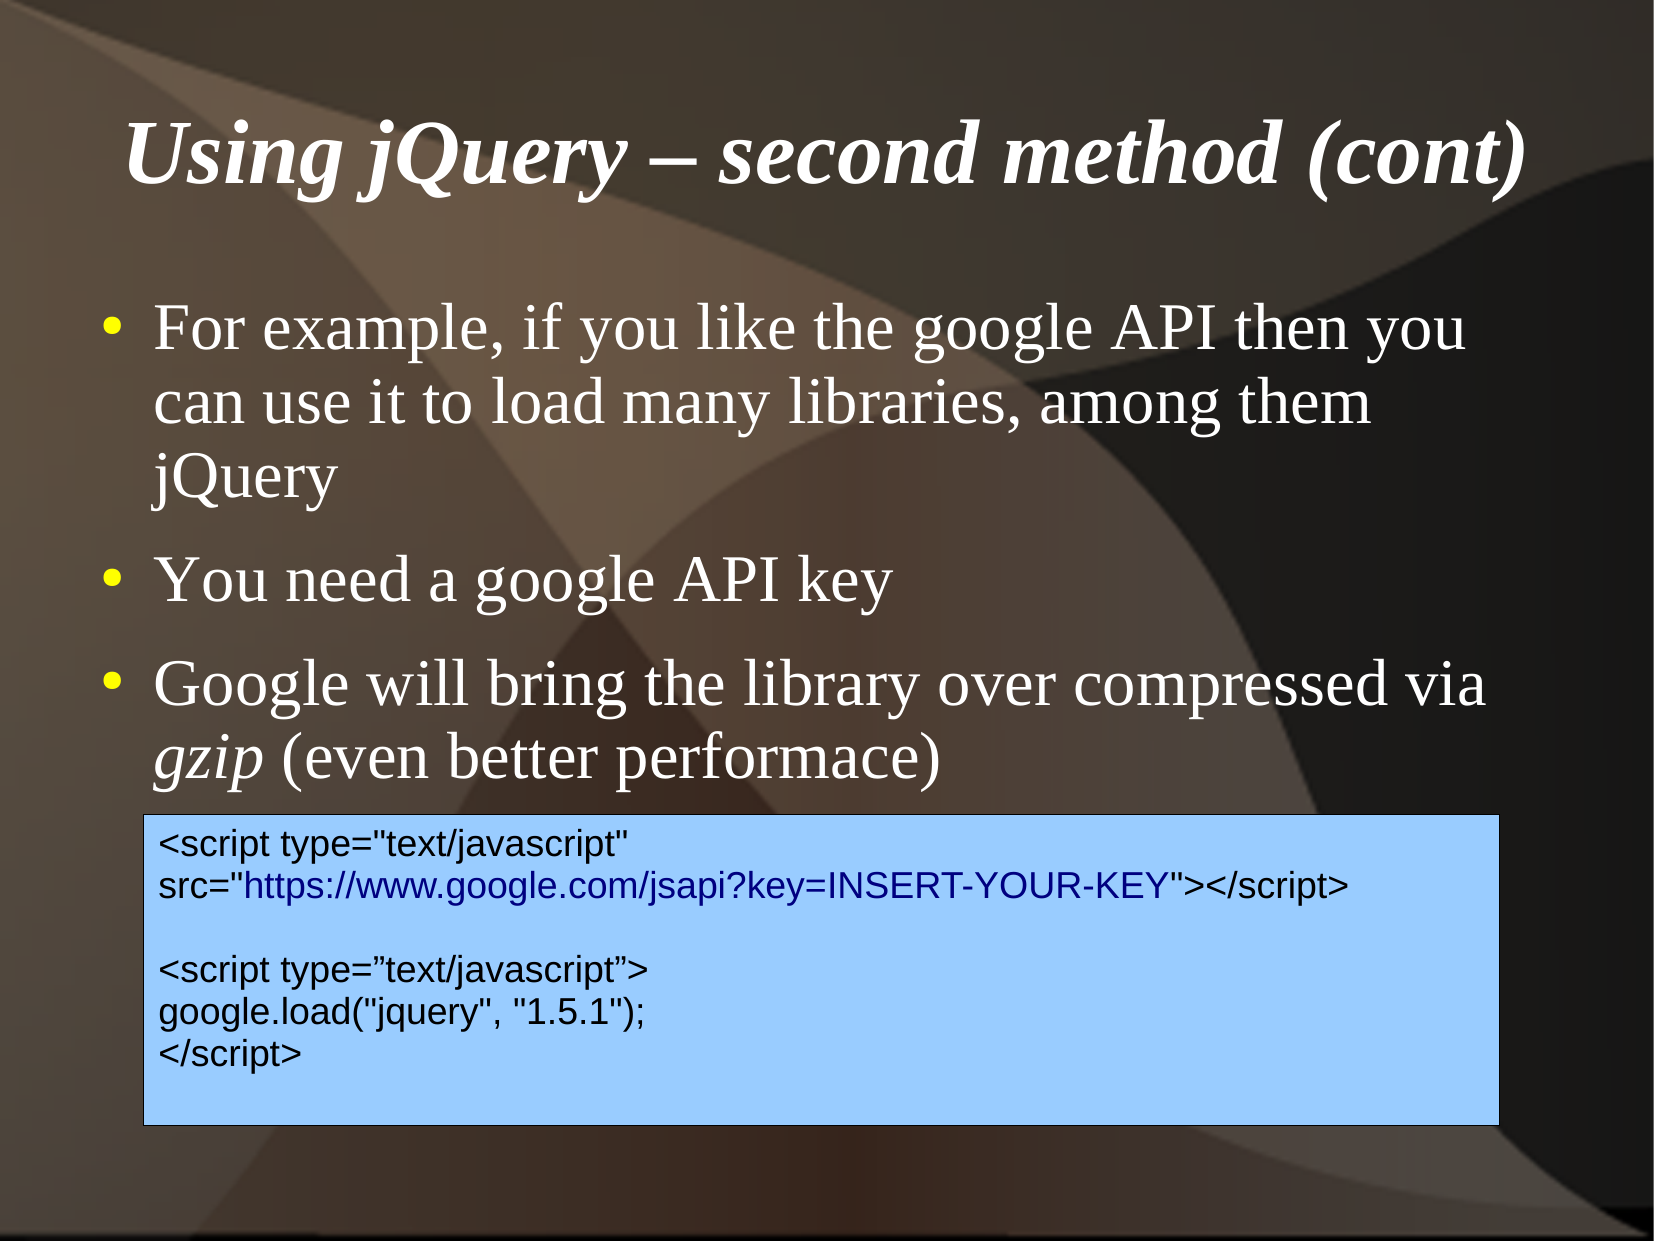

# Using jQuery – second method (cont)
For example, if you like the google API then you can use it to load many libraries, among them jQuery
You need a google API key
Google will bring the library over compressed via gzip (even better performace)
<script type="text/javascript"
src="https://www.google.com/jsapi?key=INSERT-YOUR-KEY"></script>
<script type=”text/javascript”>
google.load("jquery", "1.5.1");
</script>